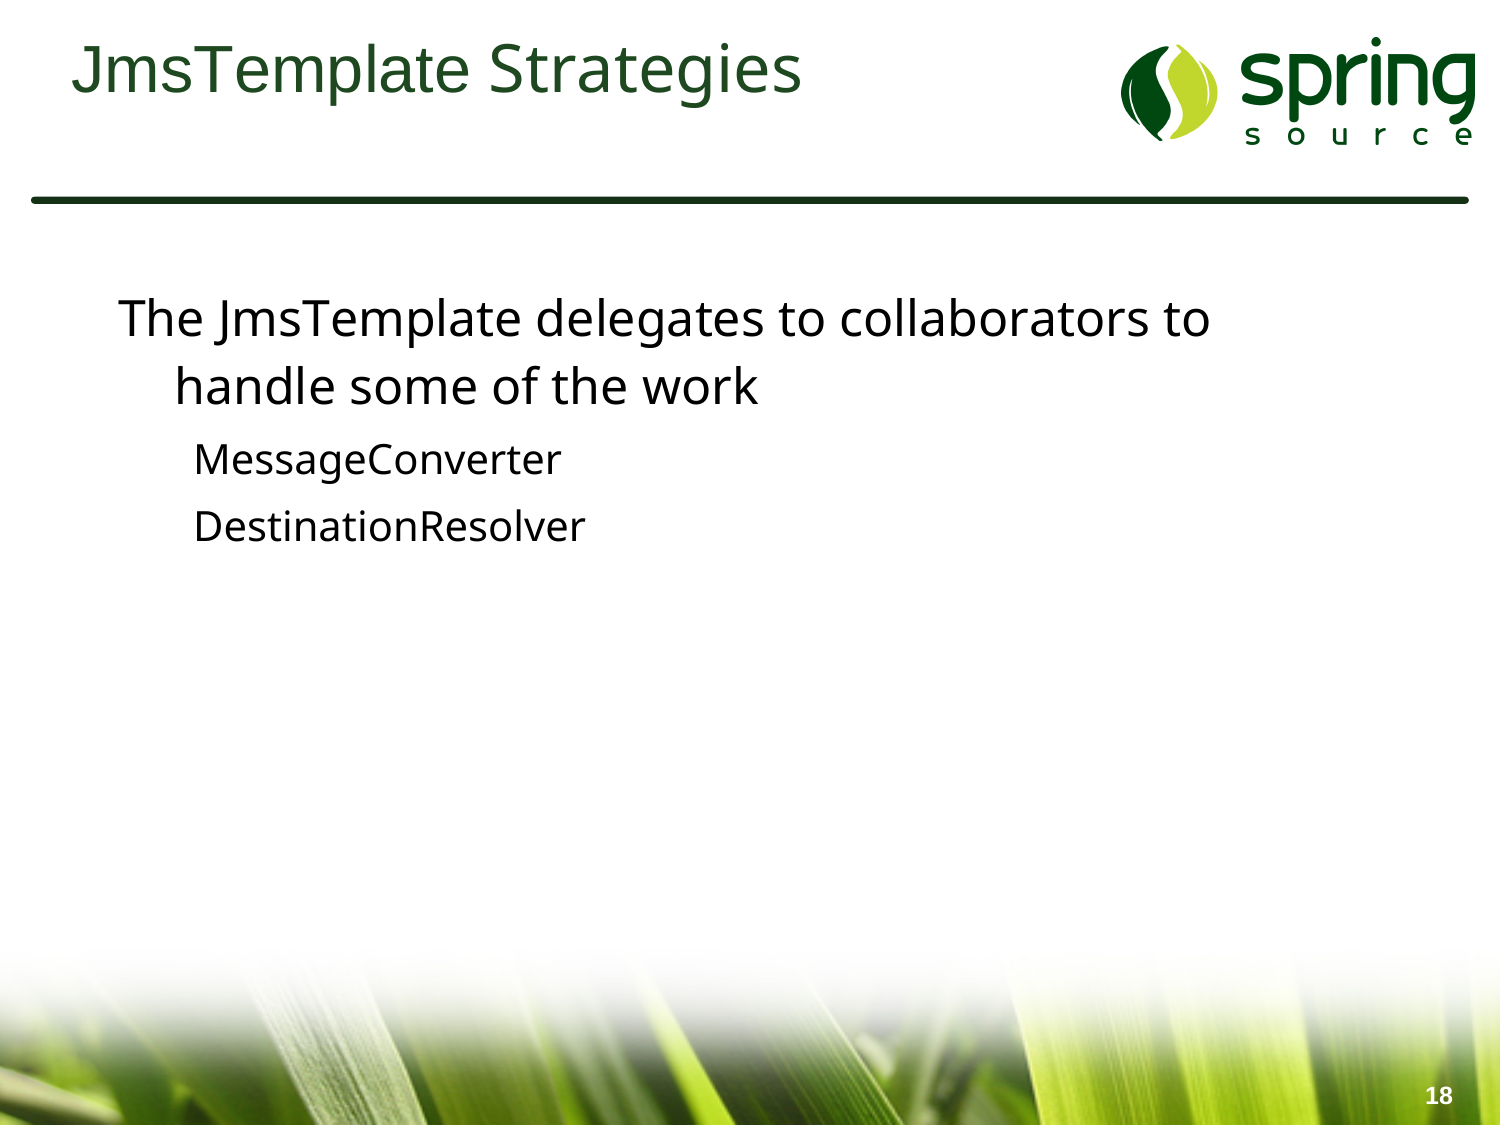

# JmsTemplate Strategies
The JmsTemplate delegates to collaborators to handle some of the work
MessageConverter
DestinationResolver